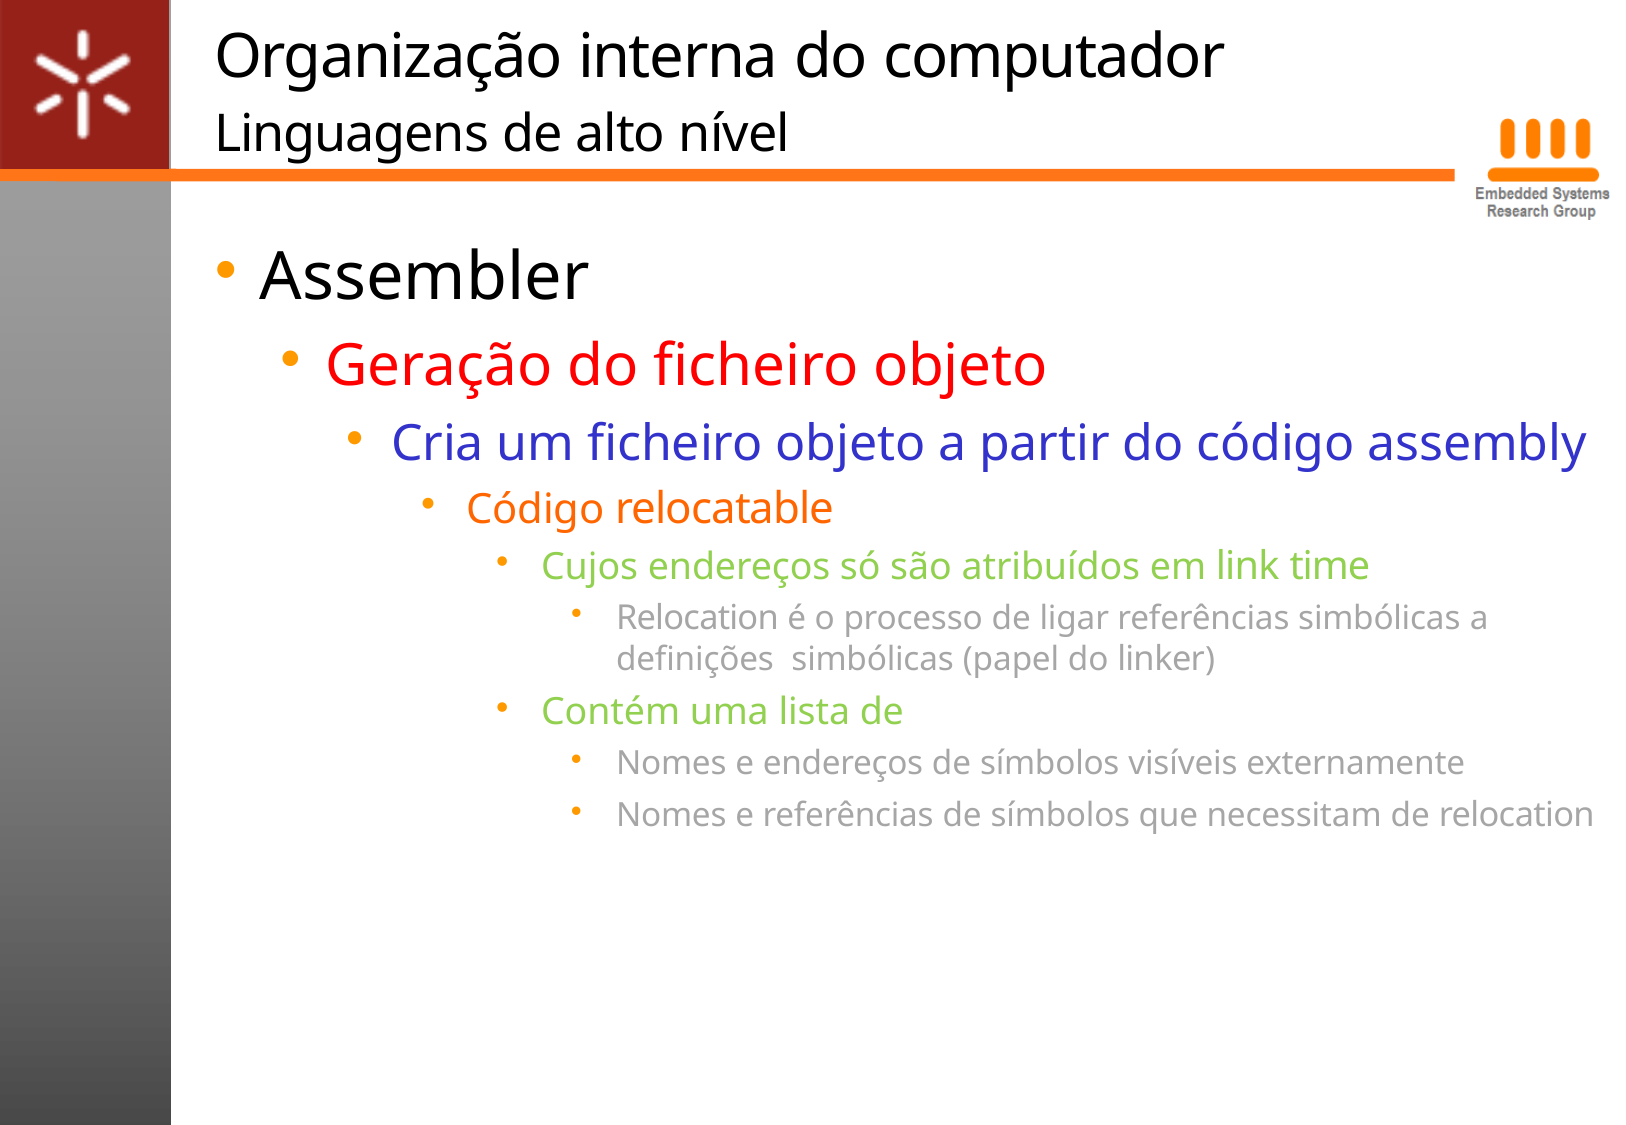

# Organização interna do computador Linguagens de alto nível
Assembler
Geração do ficheiro objeto
Cria um ficheiro objeto a partir do código assembly
Código relocatable
Cujos endereços só são atribuídos em link time
Relocation é o processo de ligar referências simbólicas a definições simbólicas (papel do linker)
Contém uma lista de
Nomes e endereços de símbolos visíveis externamente
Nomes e referências de símbolos que necessitam de relocation